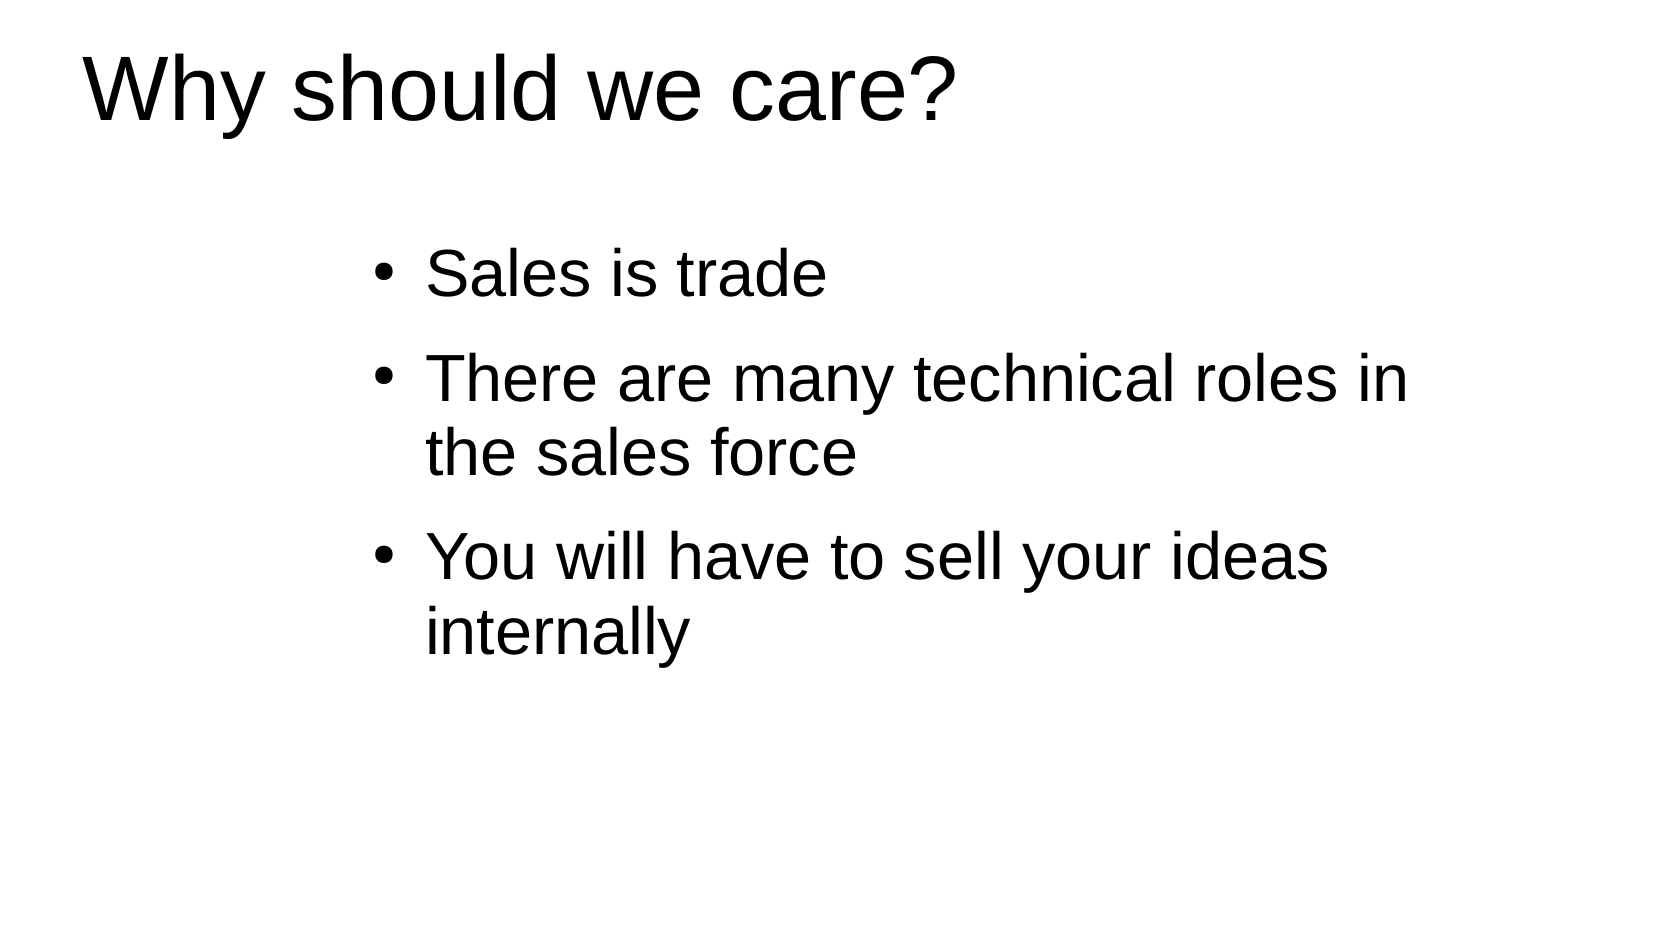

# Why should we care?
Sales is trade
There are many technical roles in the sales force
You will have to sell your ideas internally